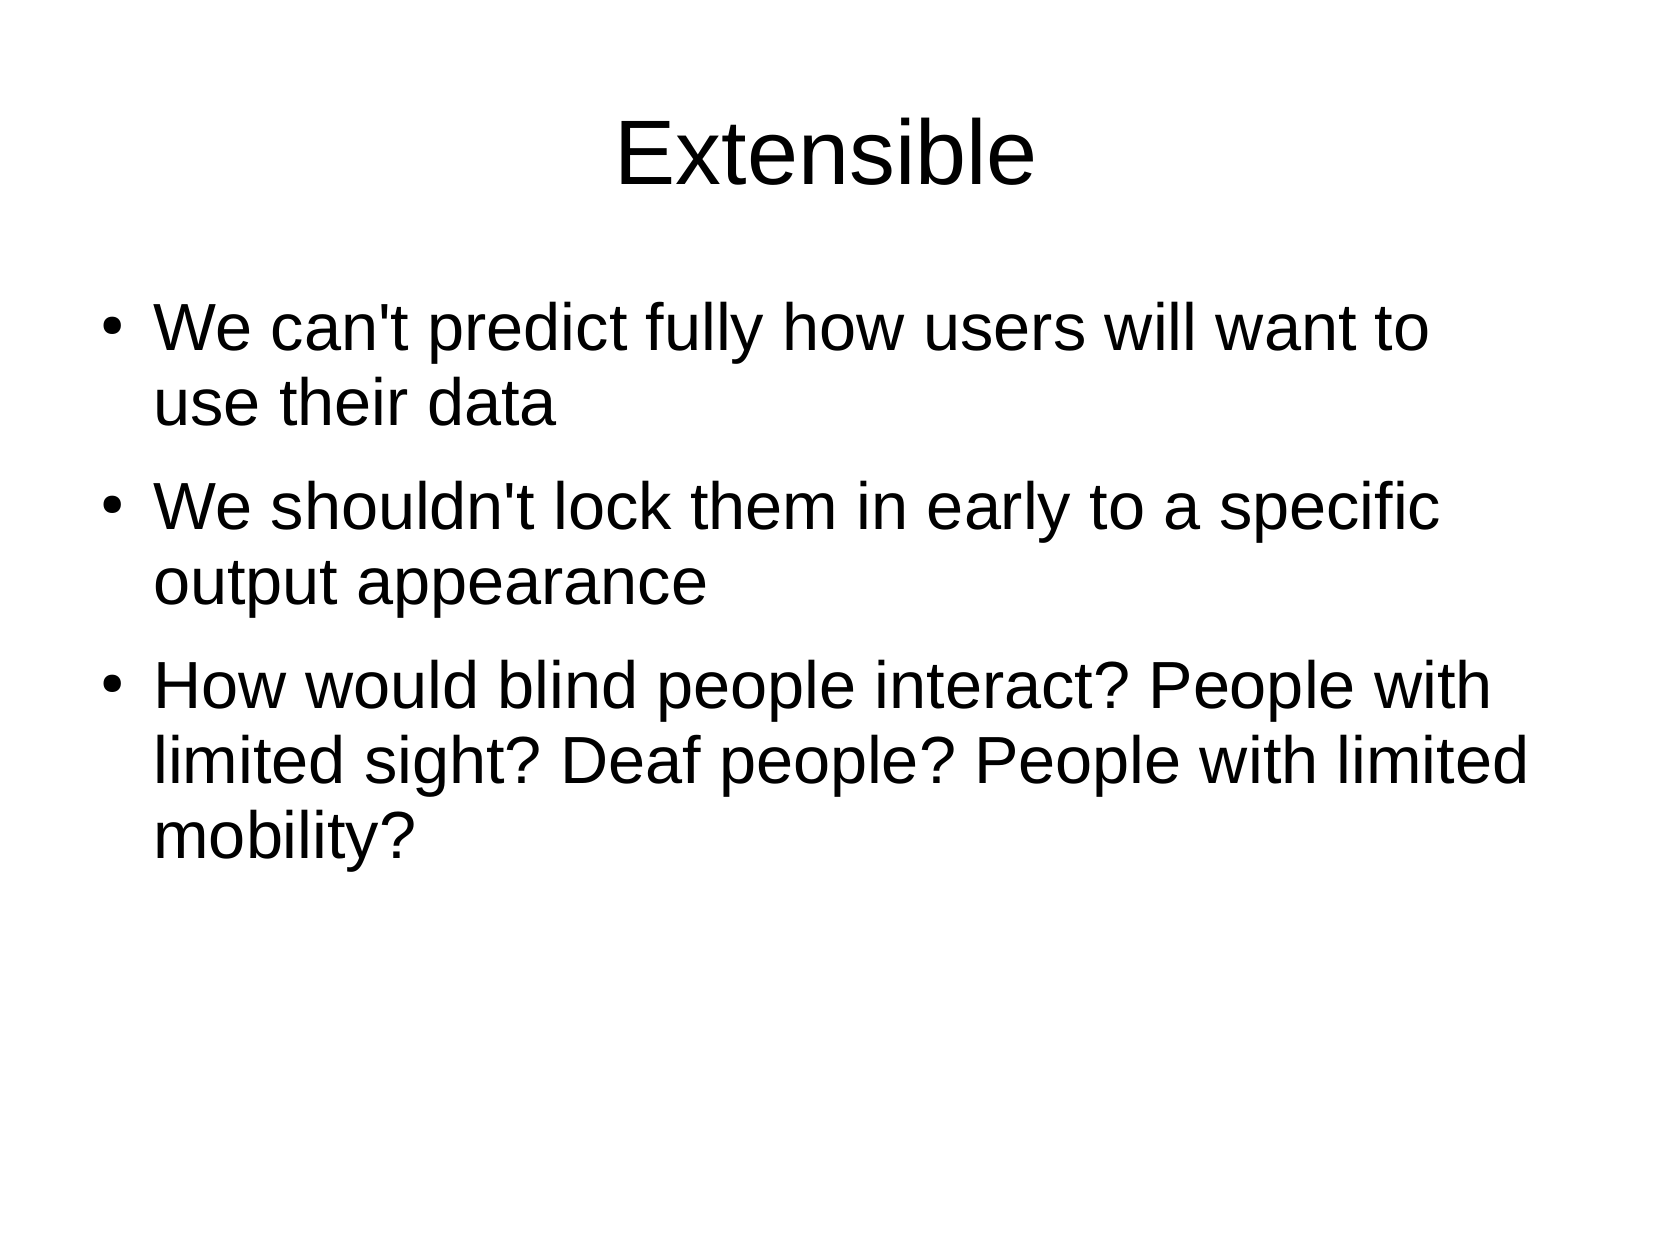

# Extensible
We can't predict fully how users will want to use their data
We shouldn't lock them in early to a specific output appearance
How would blind people interact? People with limited sight? Deaf people? People with limited mobility?